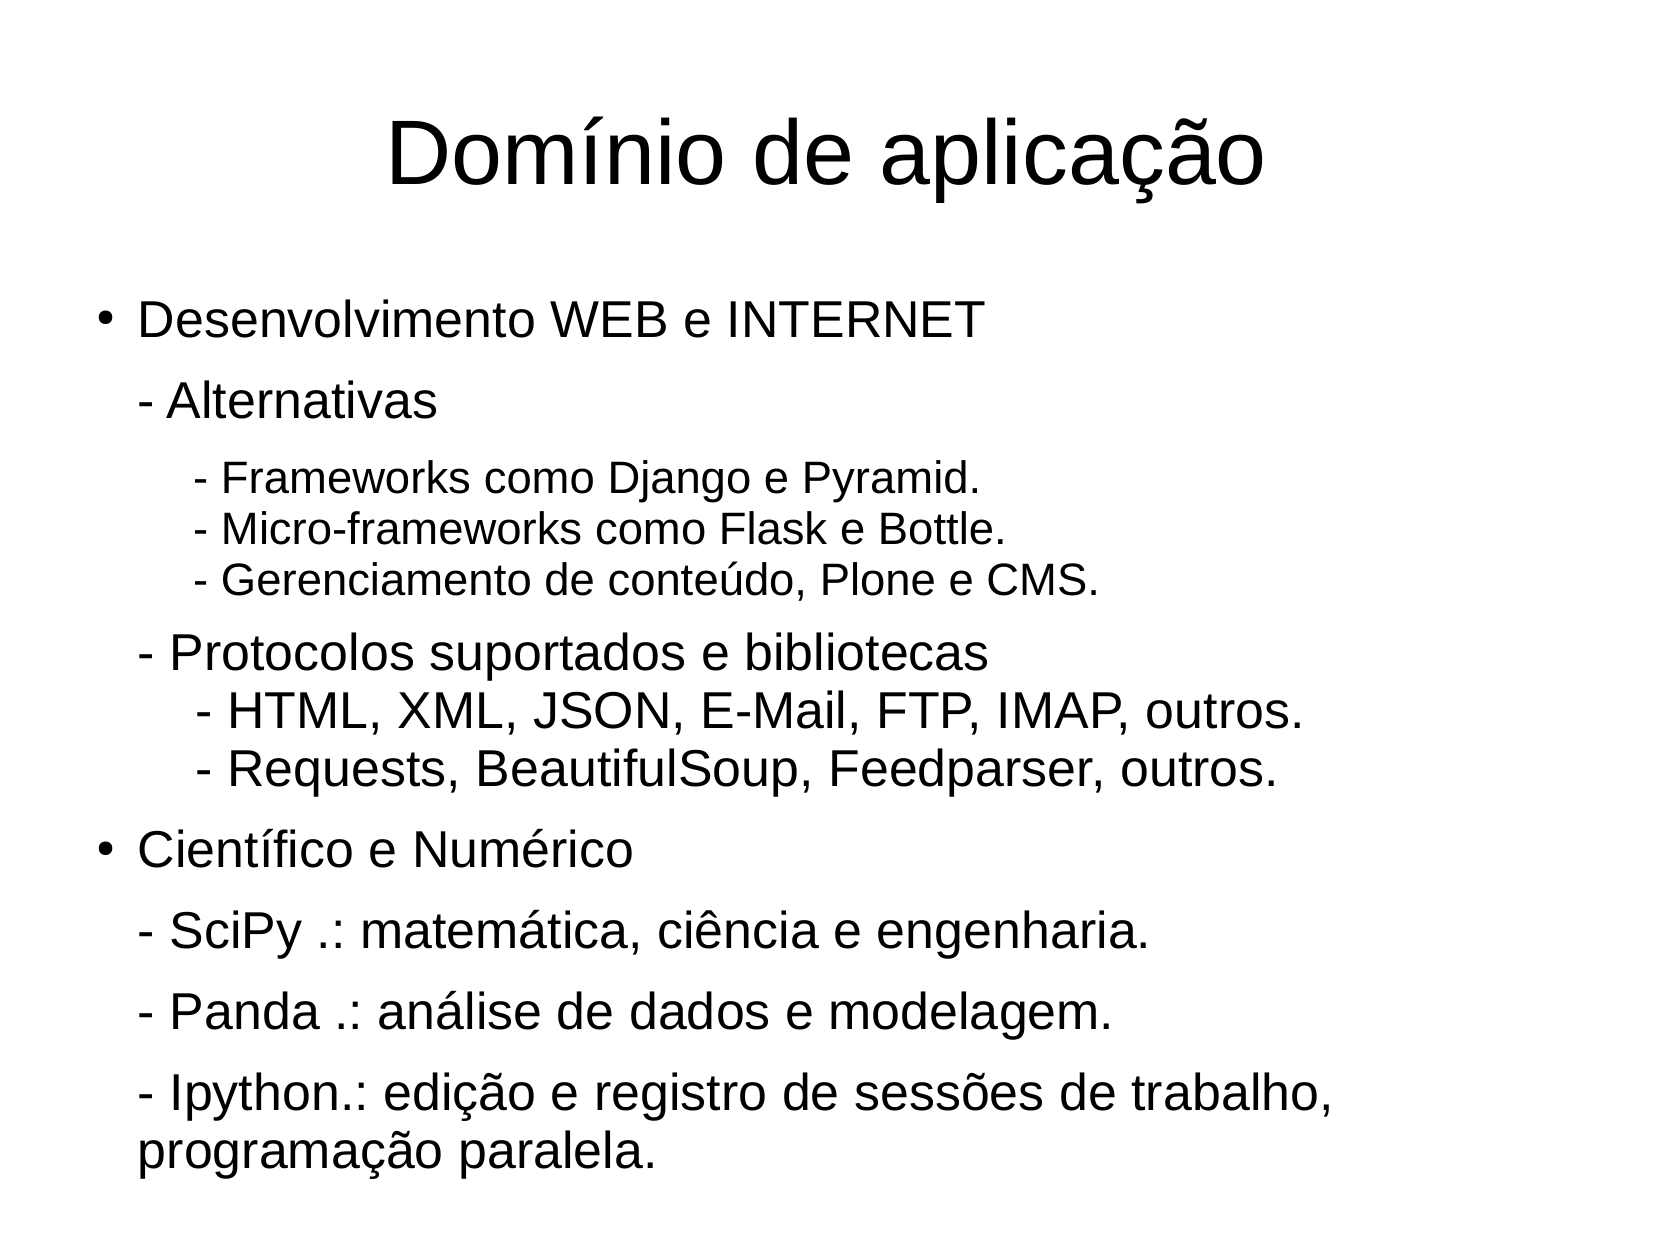

# Domínio de aplicação
Desenvolvimento WEB e INTERNET
- Alternativas
- Frameworks como Django e Pyramid.
- Micro-frameworks como Flask e Bottle.
- Gerenciamento de conteúdo, Plone e CMS.
- Protocolos suportados e bibliotecas
	- HTML, XML, JSON, E-Mail, FTP, IMAP, outros.
	- Requests, BeautifulSoup, Feedparser, outros.
Científico e Numérico
- SciPy .: matemática, ciência e engenharia.
- Panda .: análise de dados e modelagem.
- Ipython.: edição e registro de sessões de trabalho, programação paralela.